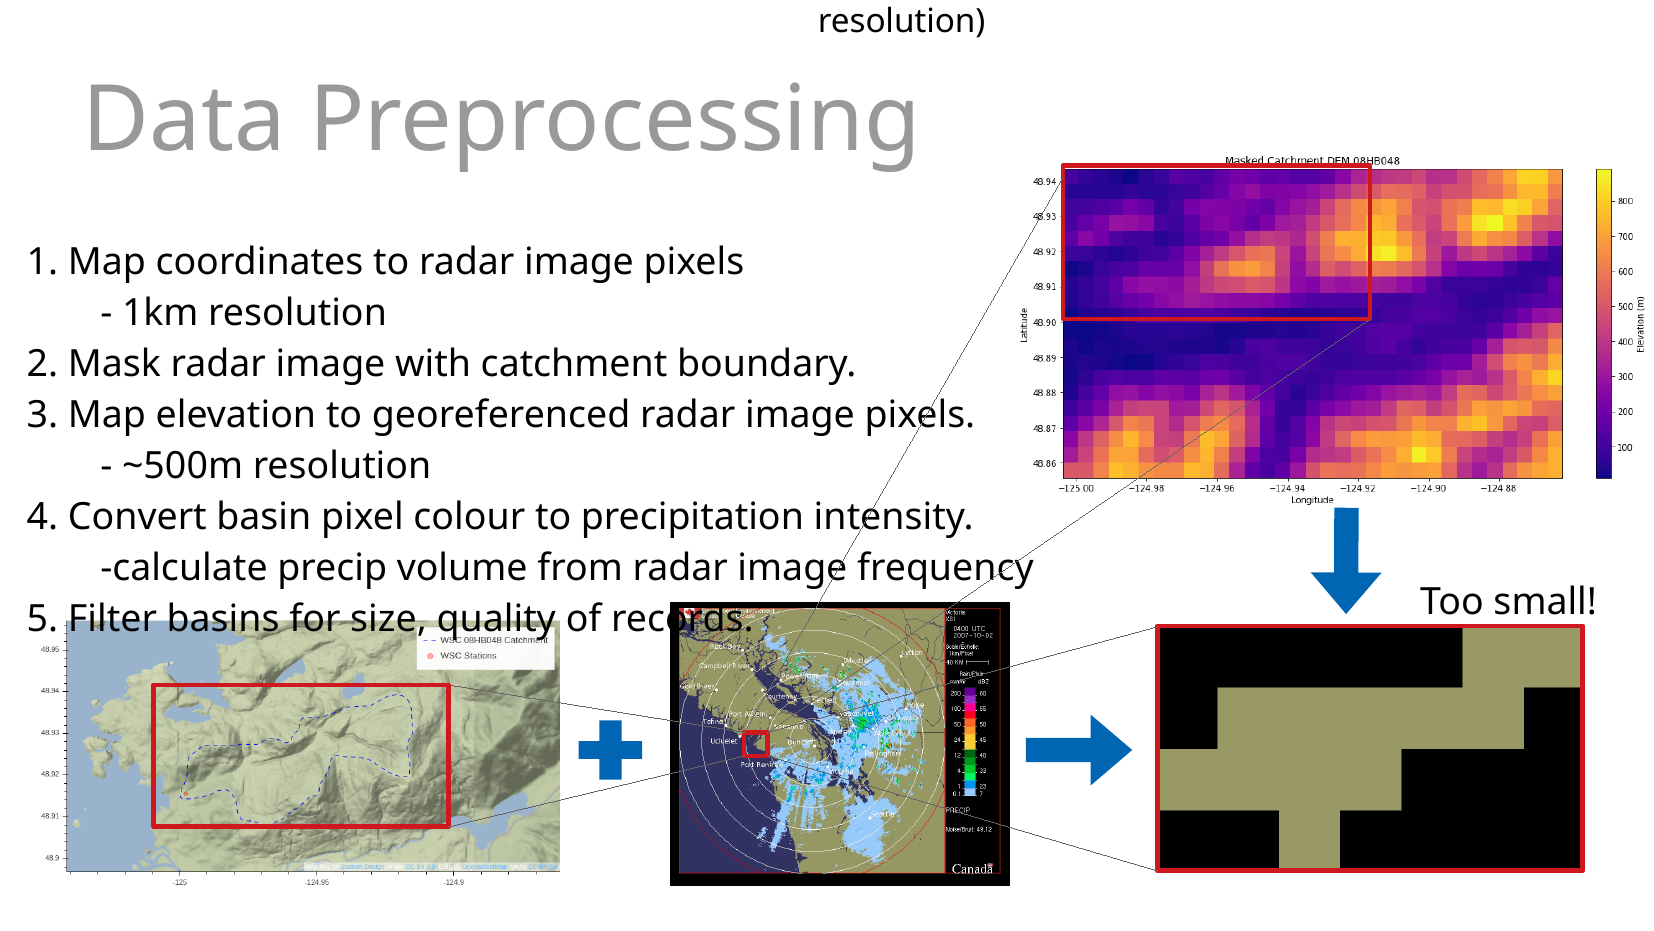

Project elevation onto pixels from DEM (~500m resolution)
# Data Preprocessing
1. Map coordinates to radar image pixels
	- 1km resolution
2. Mask radar image with catchment boundary.
3. Map elevation to georeferenced radar image pixels.
	- ~500m resolution
4. Convert basin pixel colour to precipitation intensity.
	-calculate precip volume from radar image frequency
5. Filter basins for size, quality of records.
Too small!